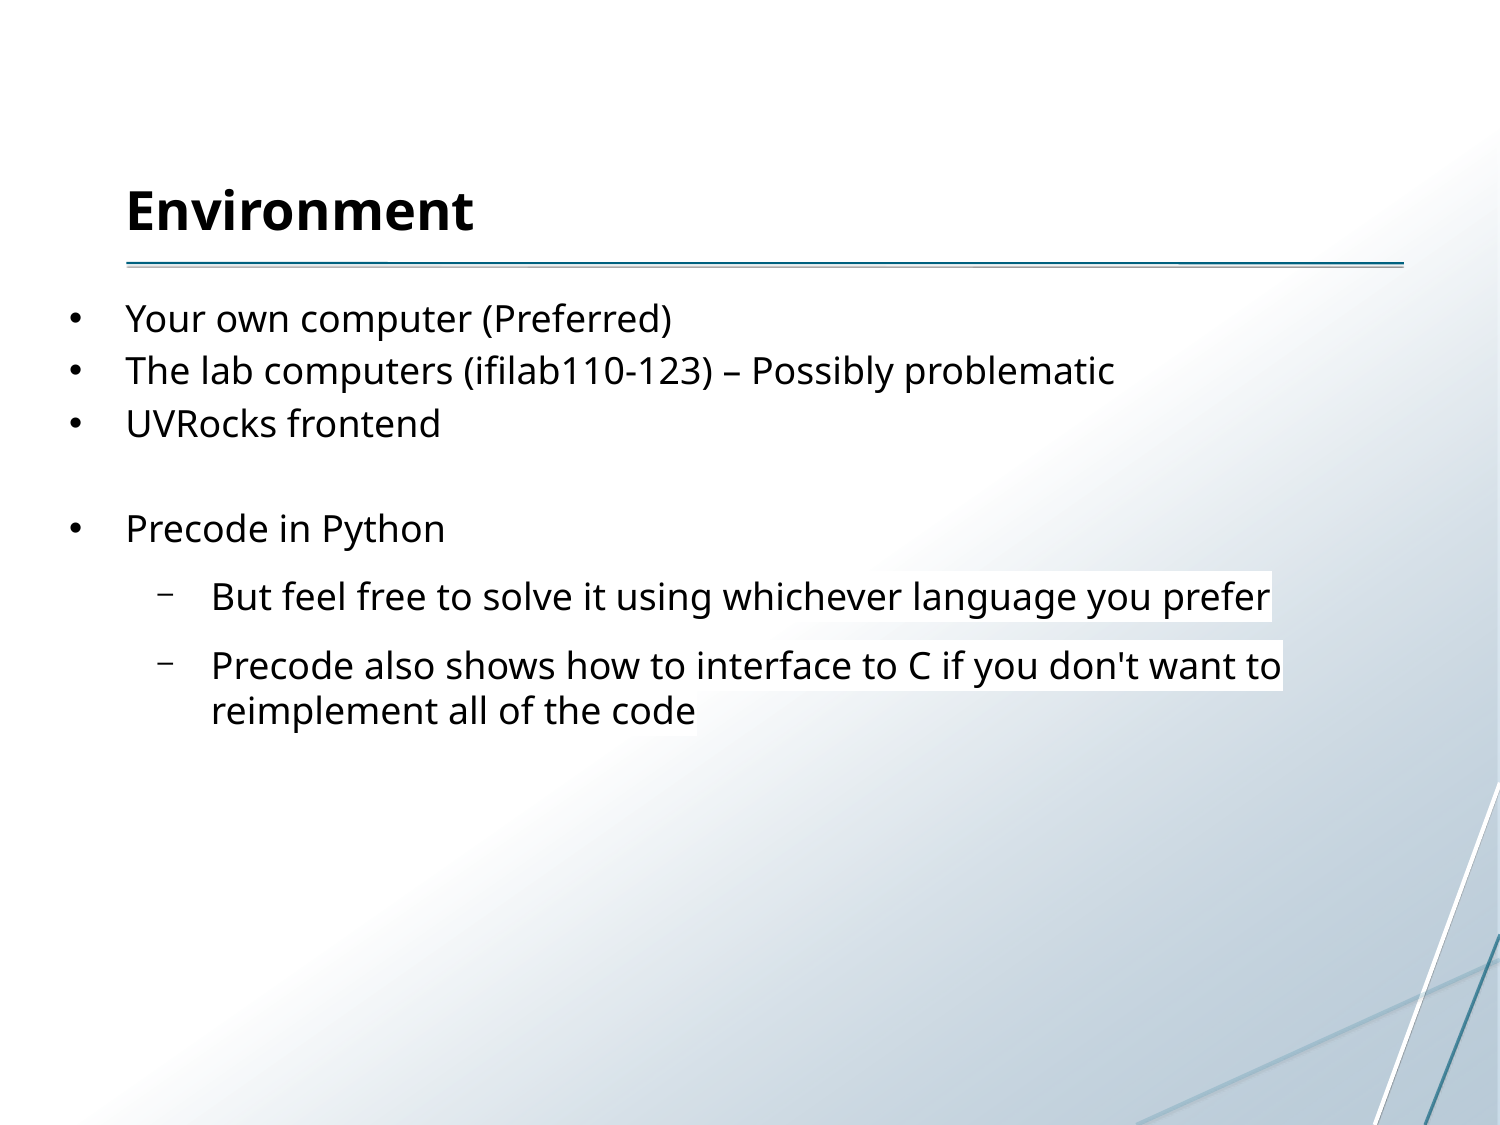

# Environment
Your own computer (Preferred)
The lab computers (ifilab110-123) – Possibly problematic
UVRocks frontend
Precode in Python
But feel free to solve it using whichever language you prefer
Precode also shows how to interface to C if you don't want to reimplement all of the code